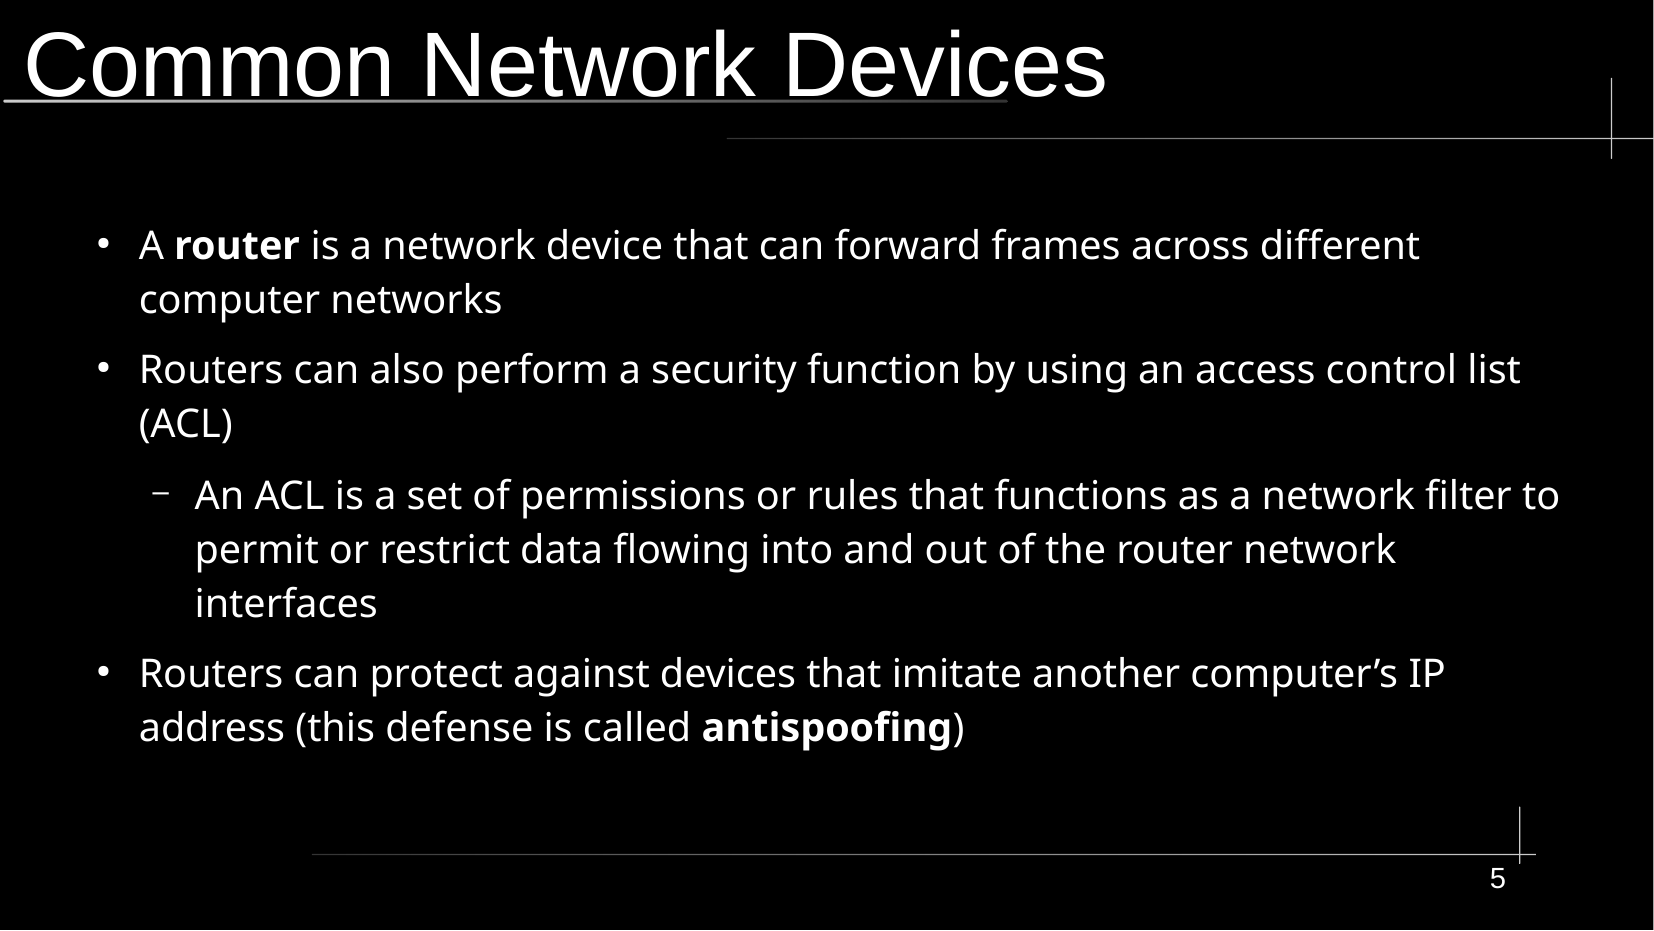

# Common Network Devices
A router is a network device that can forward frames across different computer networks
Routers can also perform a security function by using an access control list (ACL)
An ACL is a set of permissions or rules that functions as a network filter to permit or restrict data flowing into and out of the router network interfaces
Routers can protect against devices that imitate another computer’s IP address (this defense is called antispoofing)
5